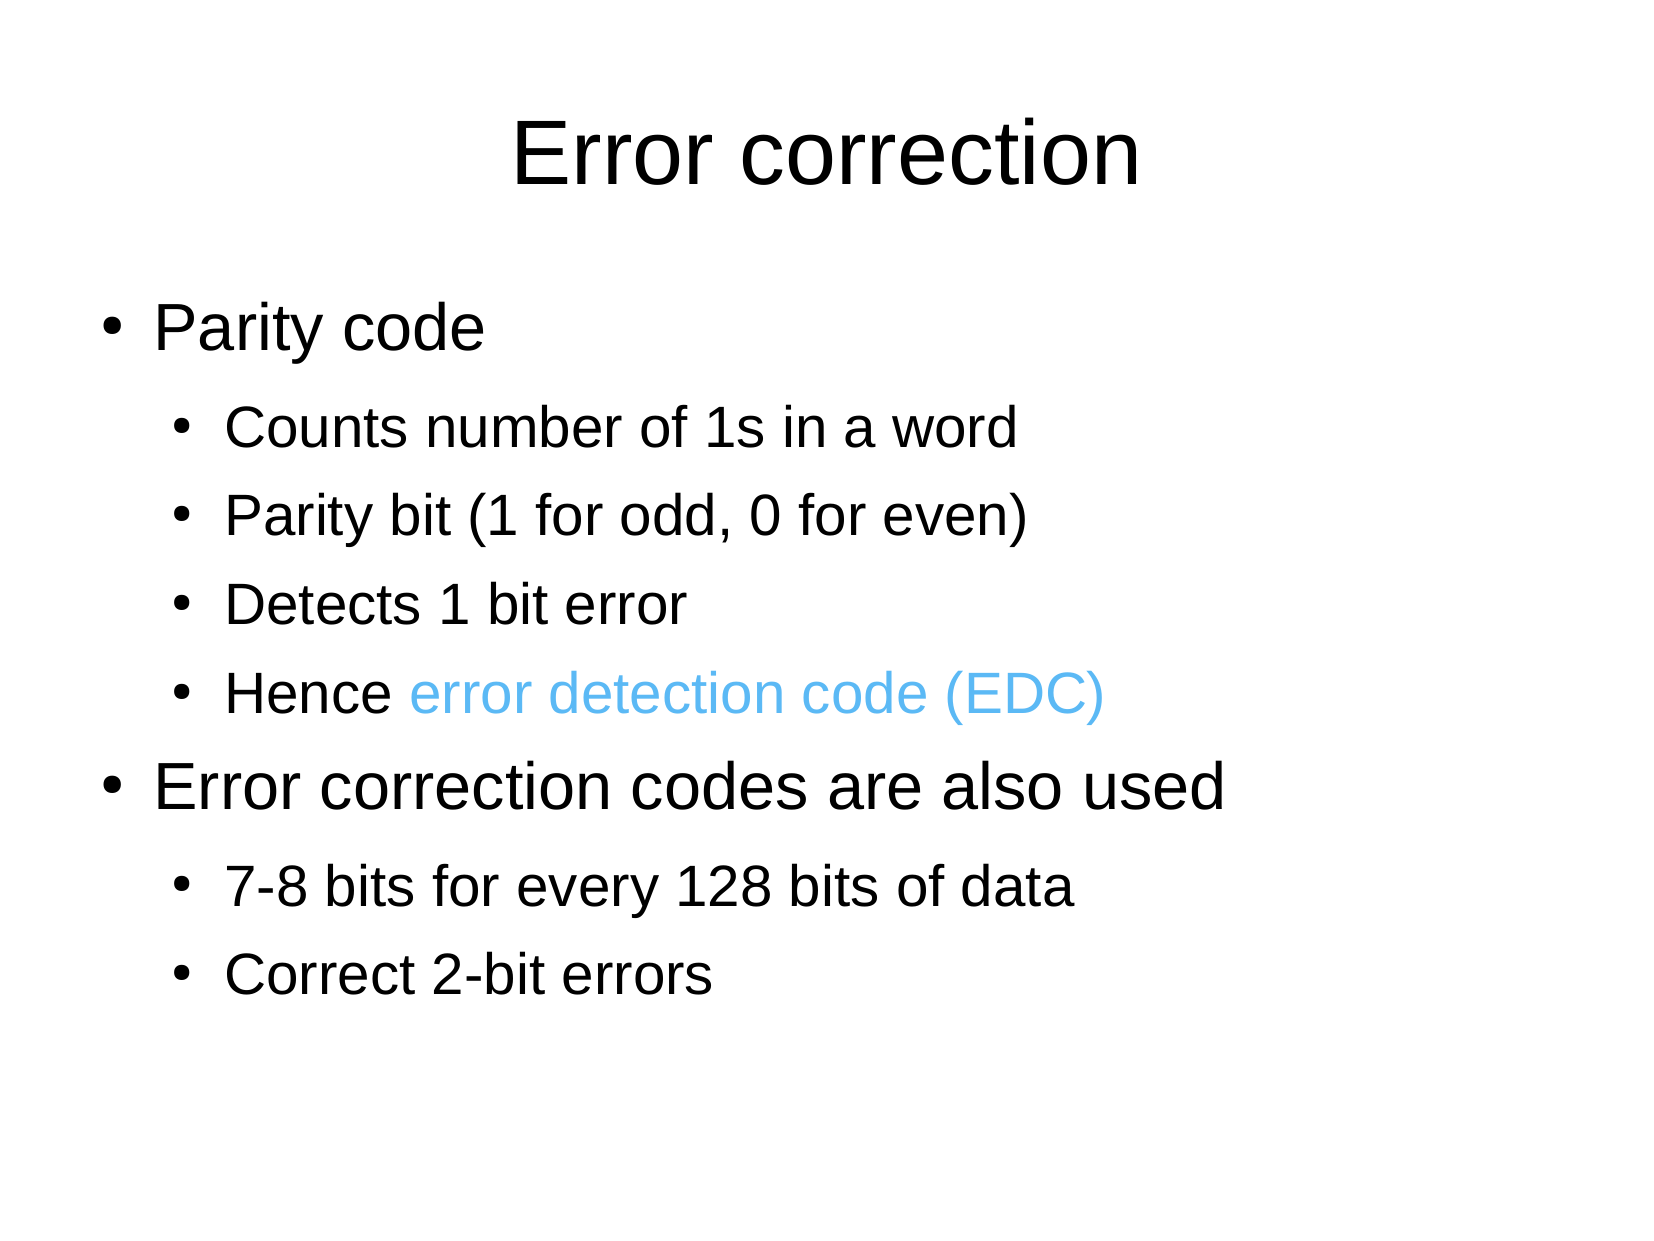

# Error correction
Parity code
Counts number of 1s in a word
Parity bit (1 for odd, 0 for even)
Detects 1 bit error
Hence error detection code (EDC)
Error correction codes are also used
7-8 bits for every 128 bits of data
Correct 2-bit errors